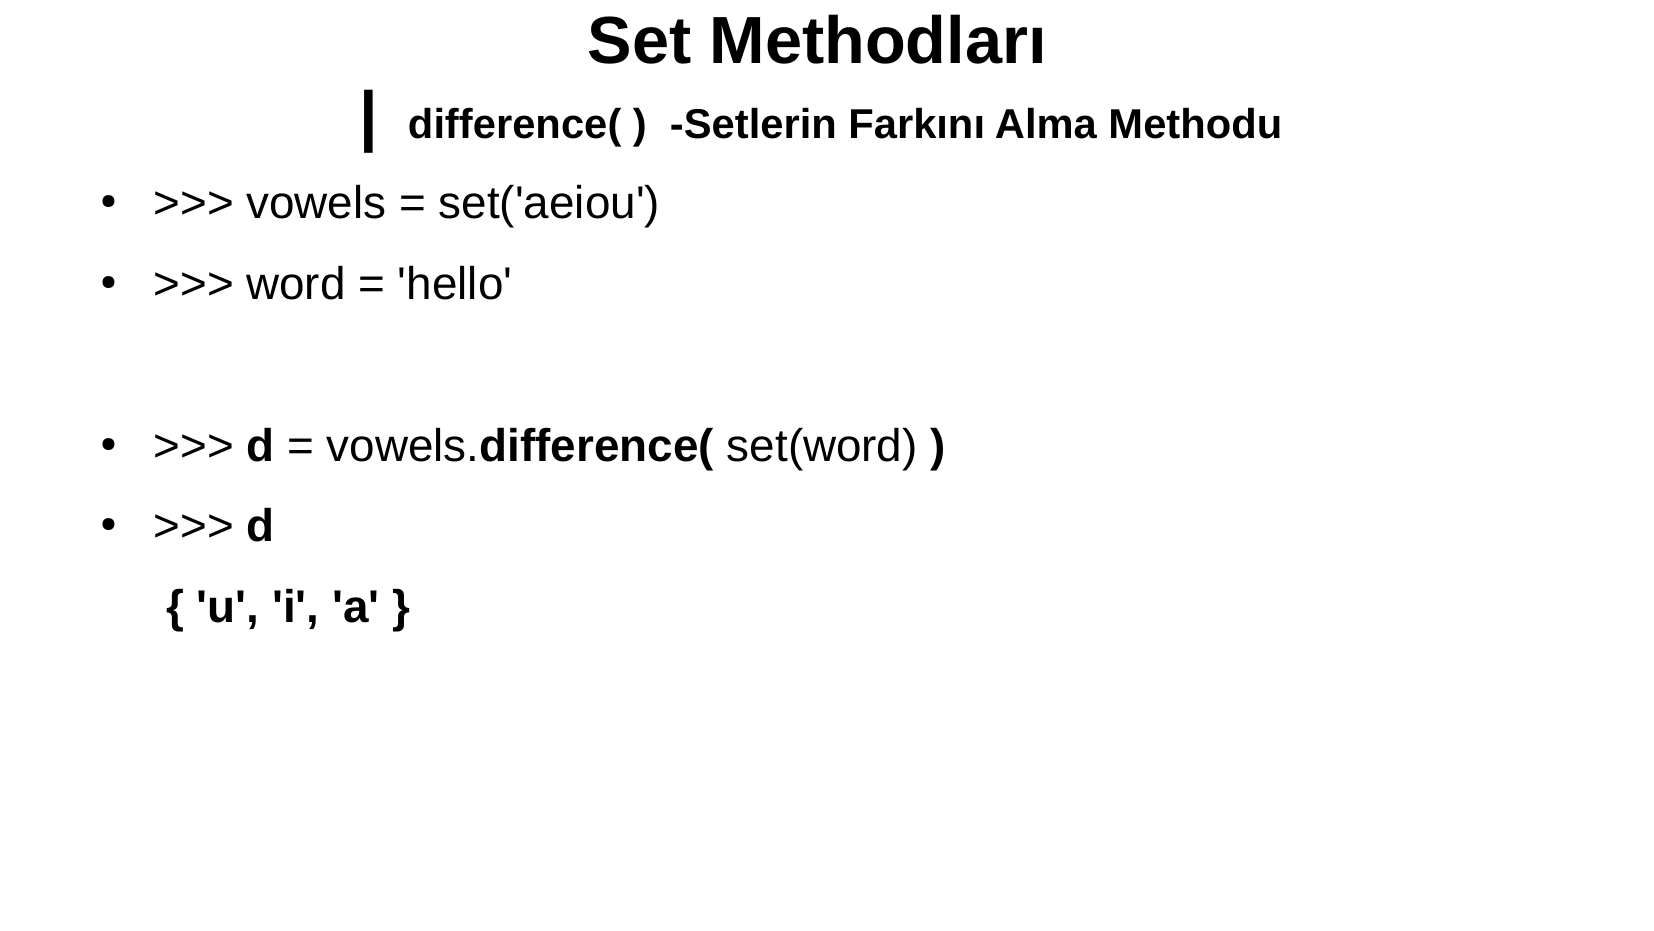

# Set Methodları | difference( ) -Setlerin Farkını Alma Methodu
>>> vowels = set('aeiou')
>>> word = 'hello'
>>> d = vowels.difference( set(word) )
>>> d
 { 'u', 'i', 'a' }